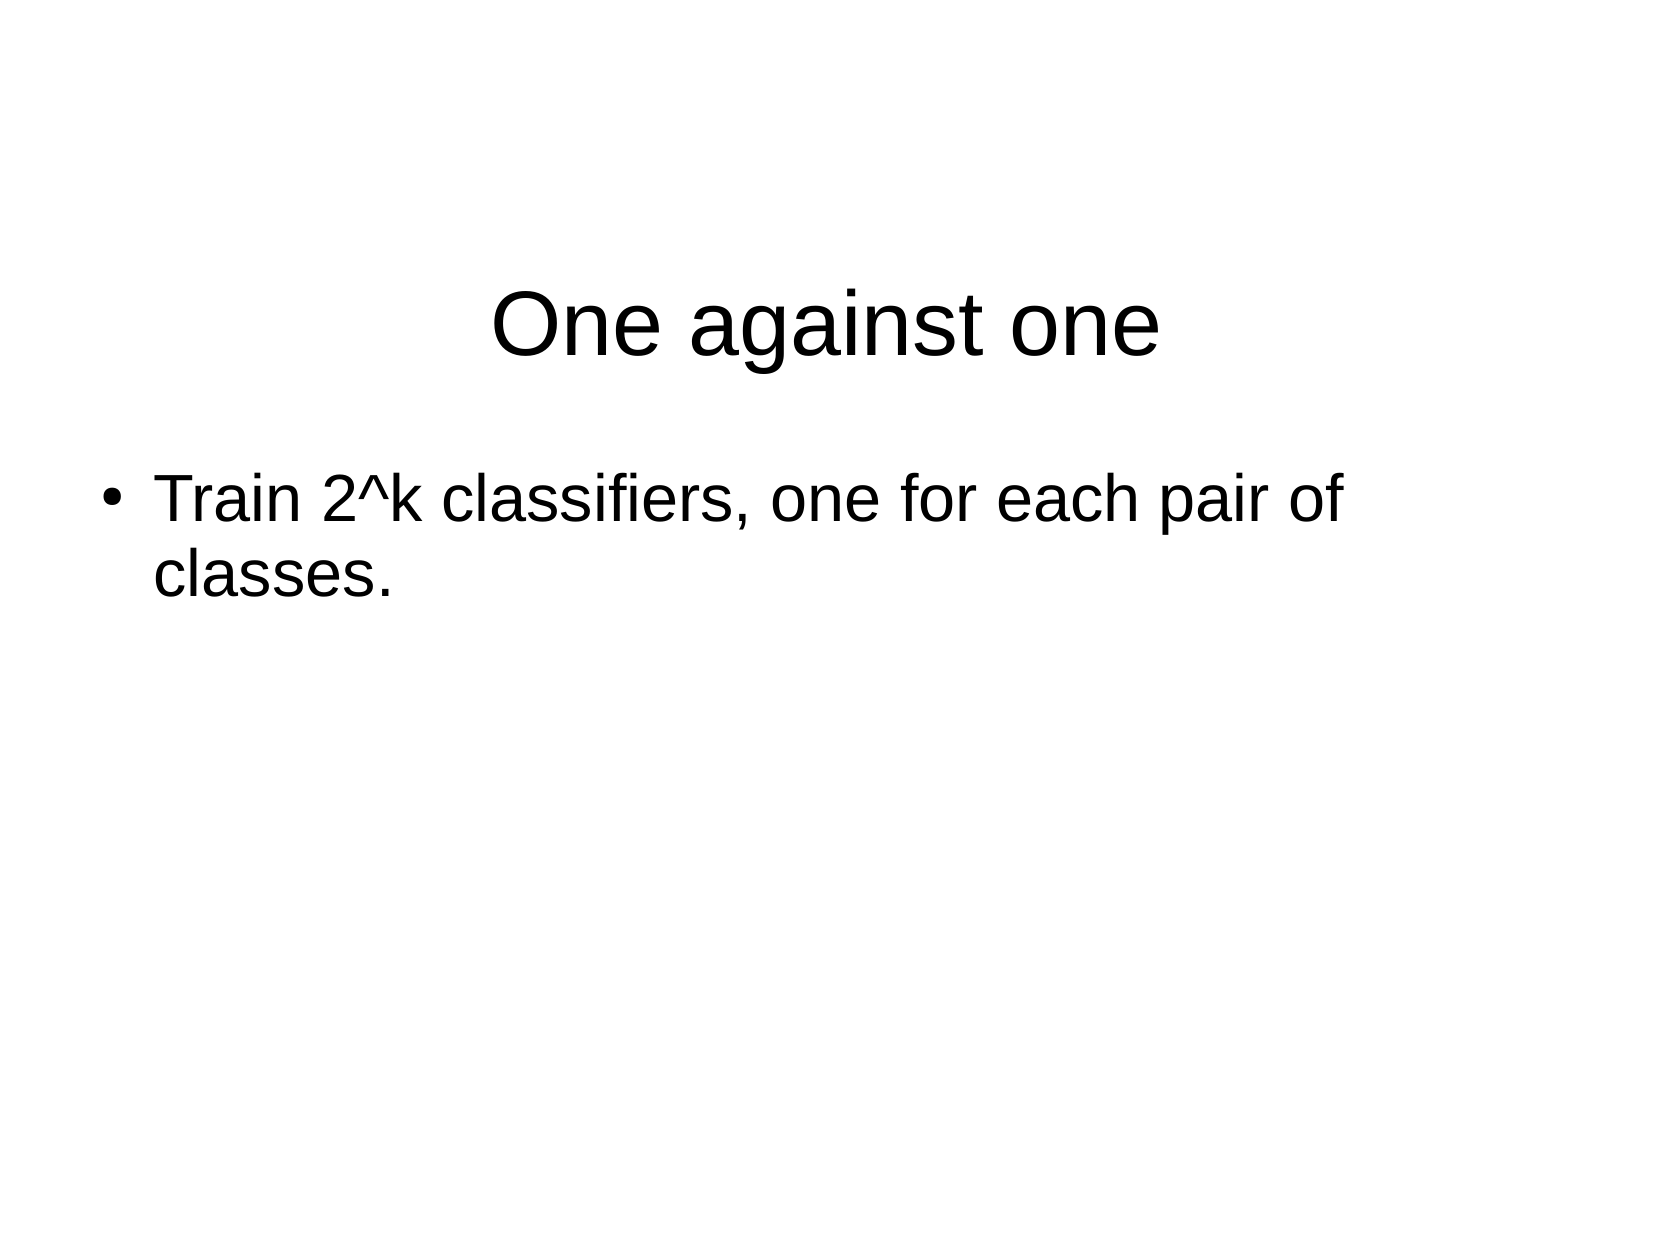

# One against one
Train 2^k classifiers, one for each pair of classes.